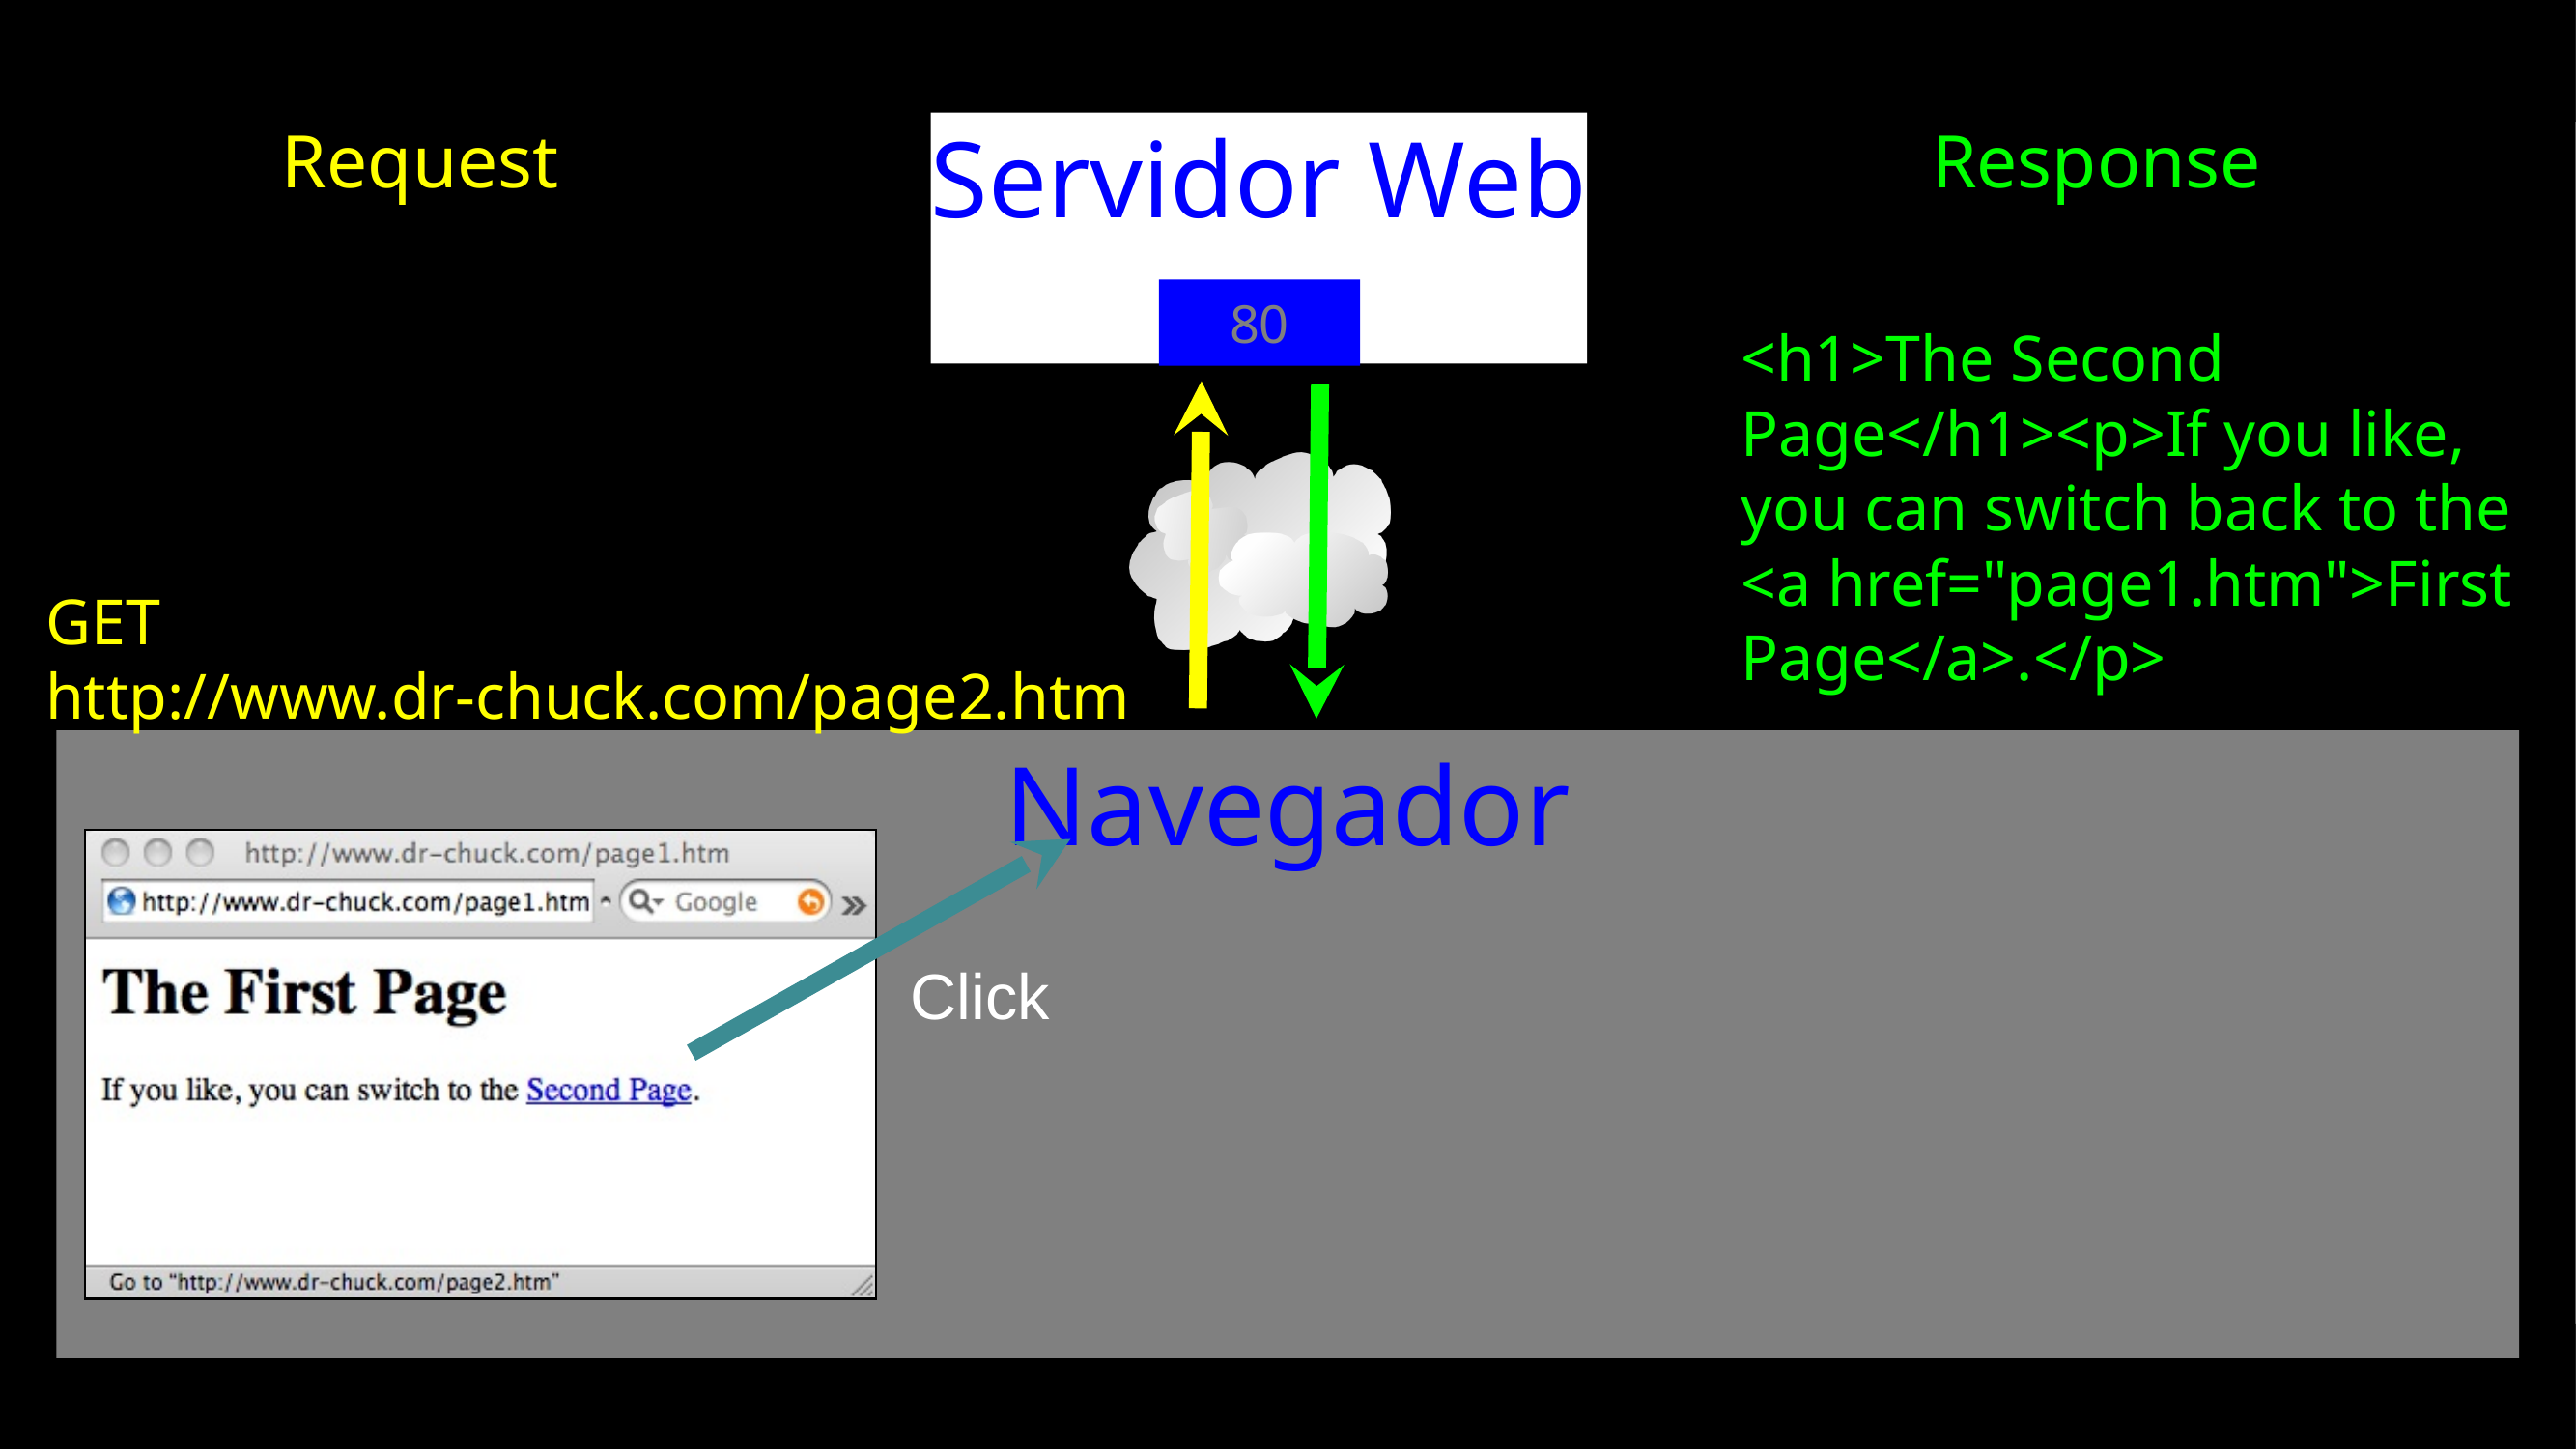

Request
Response
Servidor Web
<h1>The Second Page</h1><p>If you like, you can switch back to the <a href="page1.htm">First Page</a>.</p>
80
GET http://www.dr-chuck.com/page2.htm
Navegador
Click